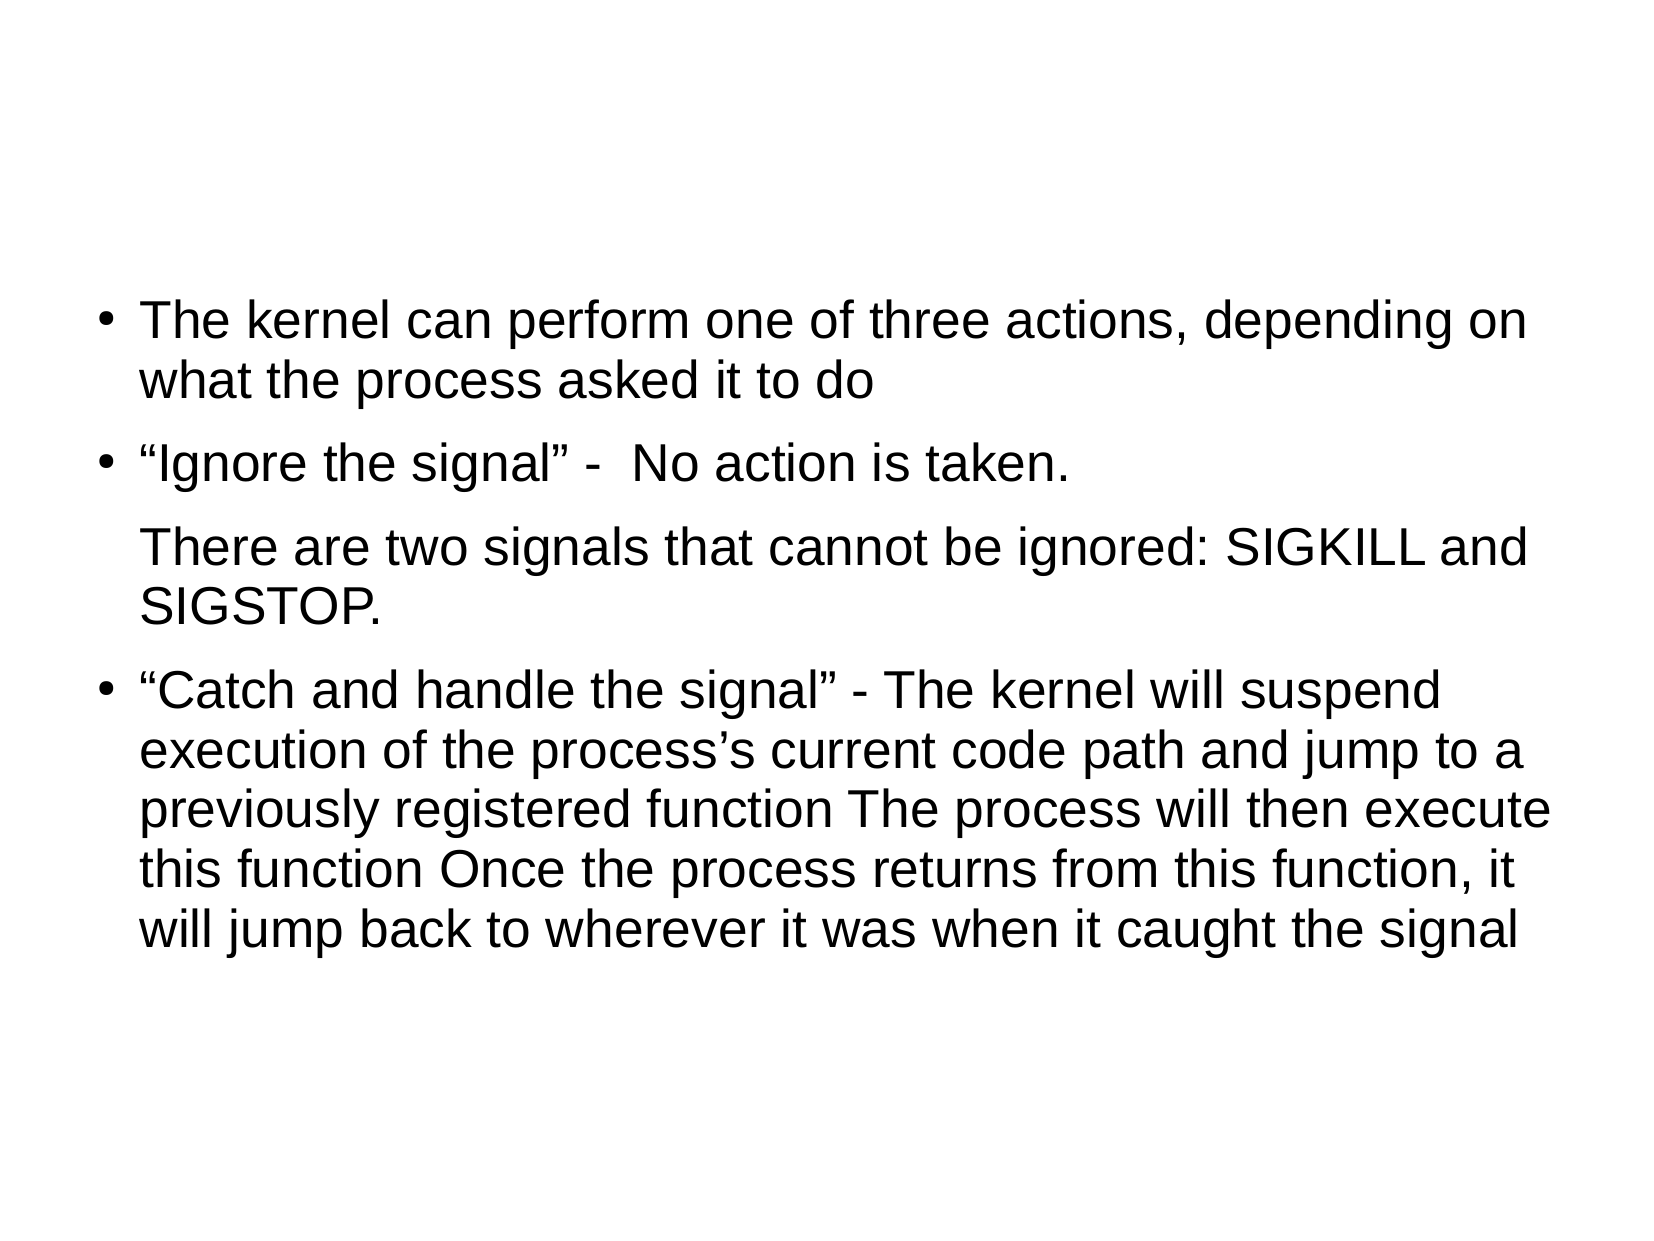

# The kernel can perform one of three actions, depending on what the process asked it to do
“Ignore the signal” - No action is taken.
There are two signals that cannot be ignored: SIGKILL and SIGSTOP.
“Catch and handle the signal” - The kernel will suspend execution of the process’s current code path and jump to a previously registered function The process will then execute this function Once the process returns from this function, it will jump back to wherever it was when it caught the signal